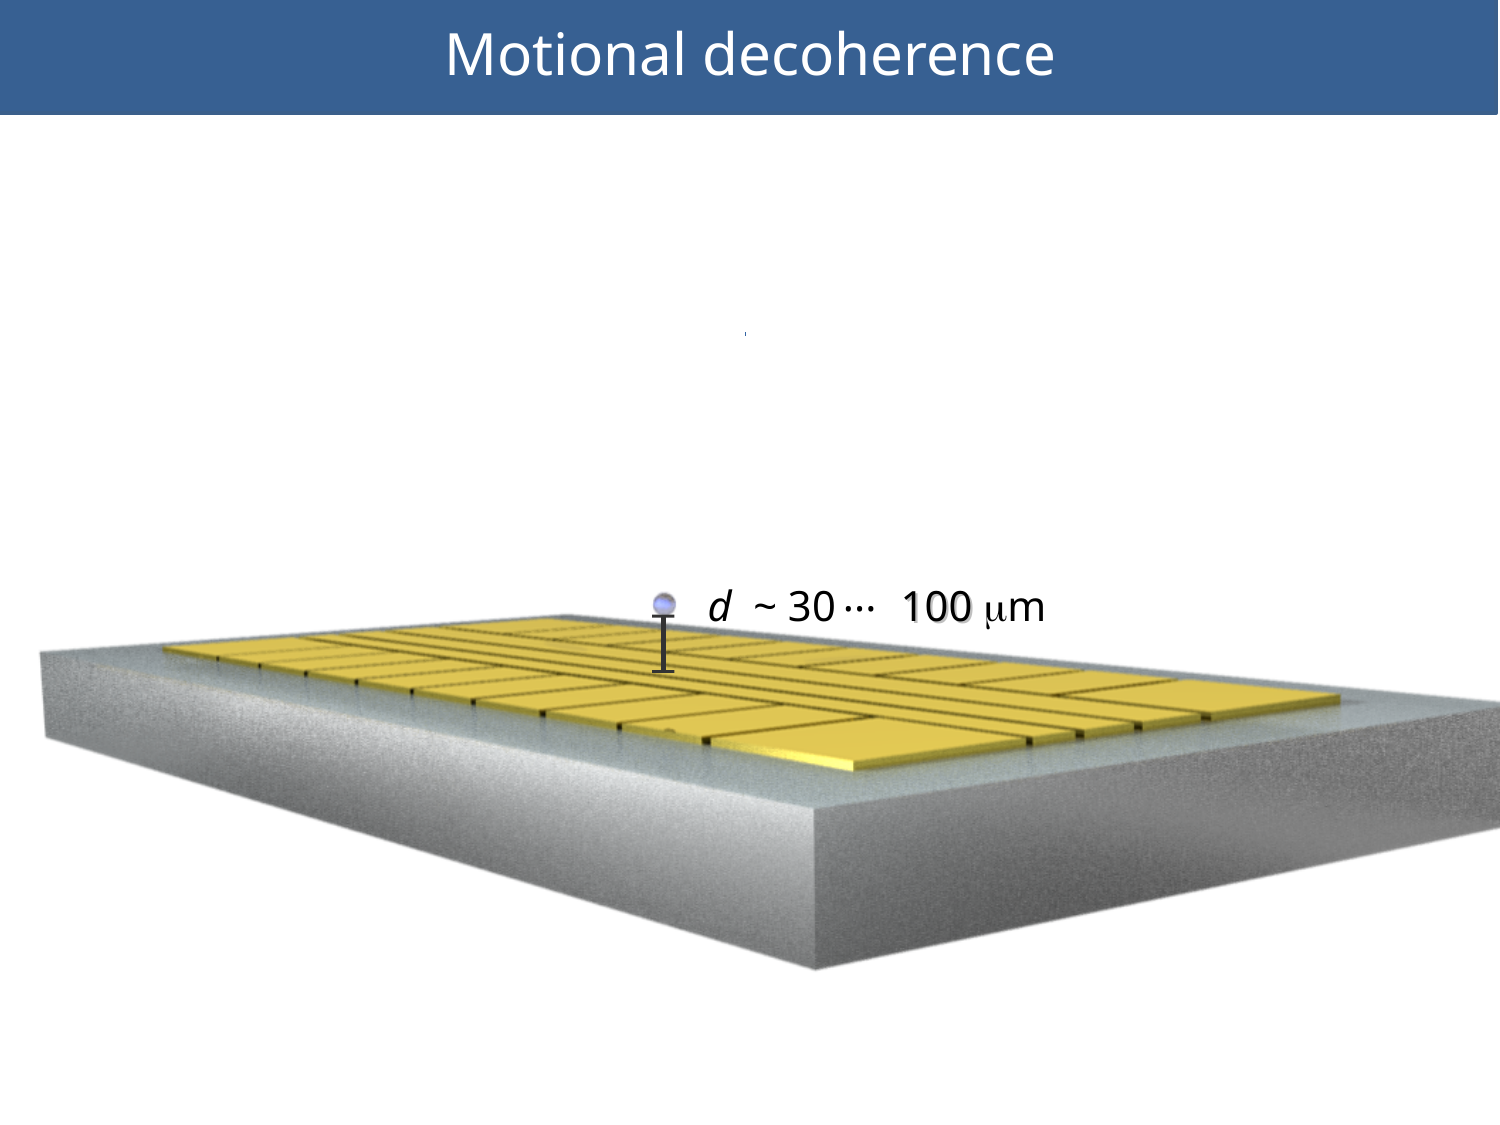

# Motional decoherence
...
d ~ 30 100 mm